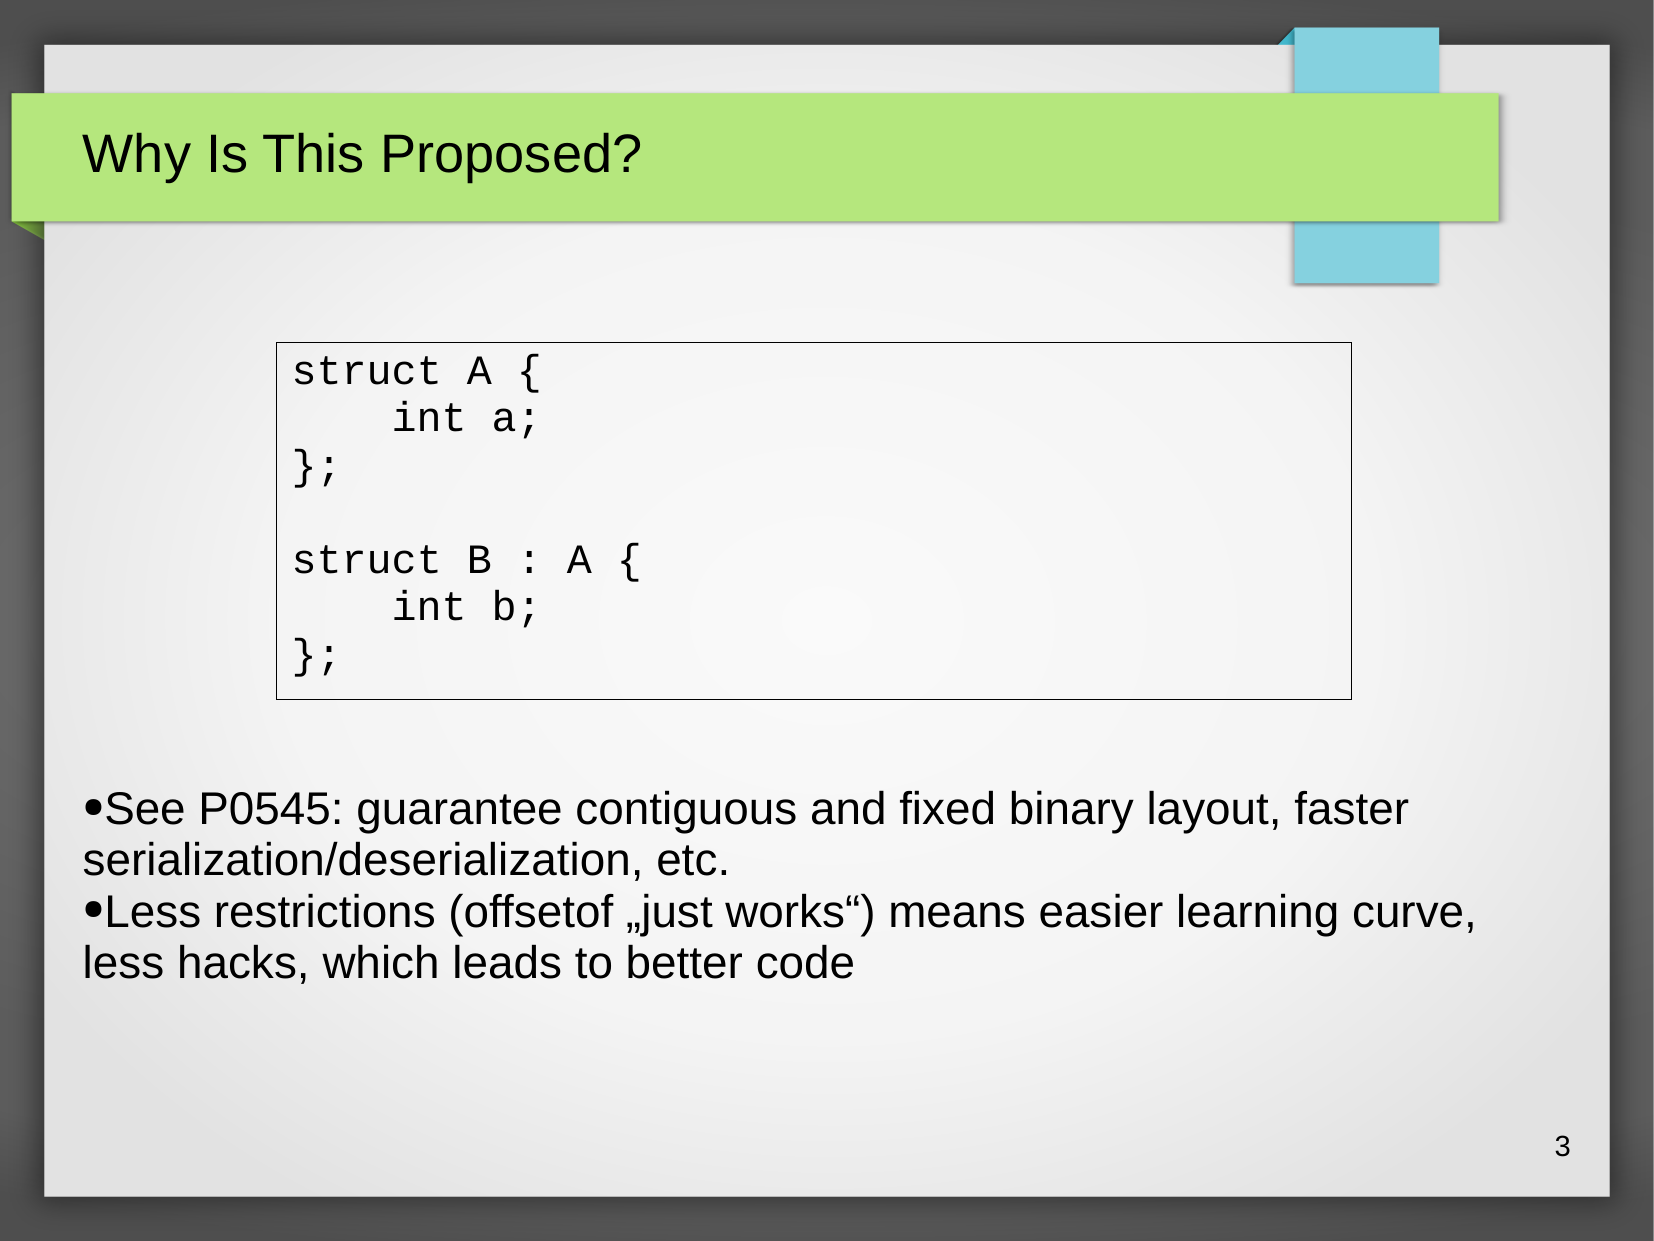

# Why Is This Proposed?
See P0545: guarantee contiguous and fixed binary layout, faster serialization/deserialization, etc.
Less restrictions (offsetof „just works“) means easier learning curve, less hacks, which leads to better code
struct A {
 int a;
};
struct B : A {
 int b;
};
3